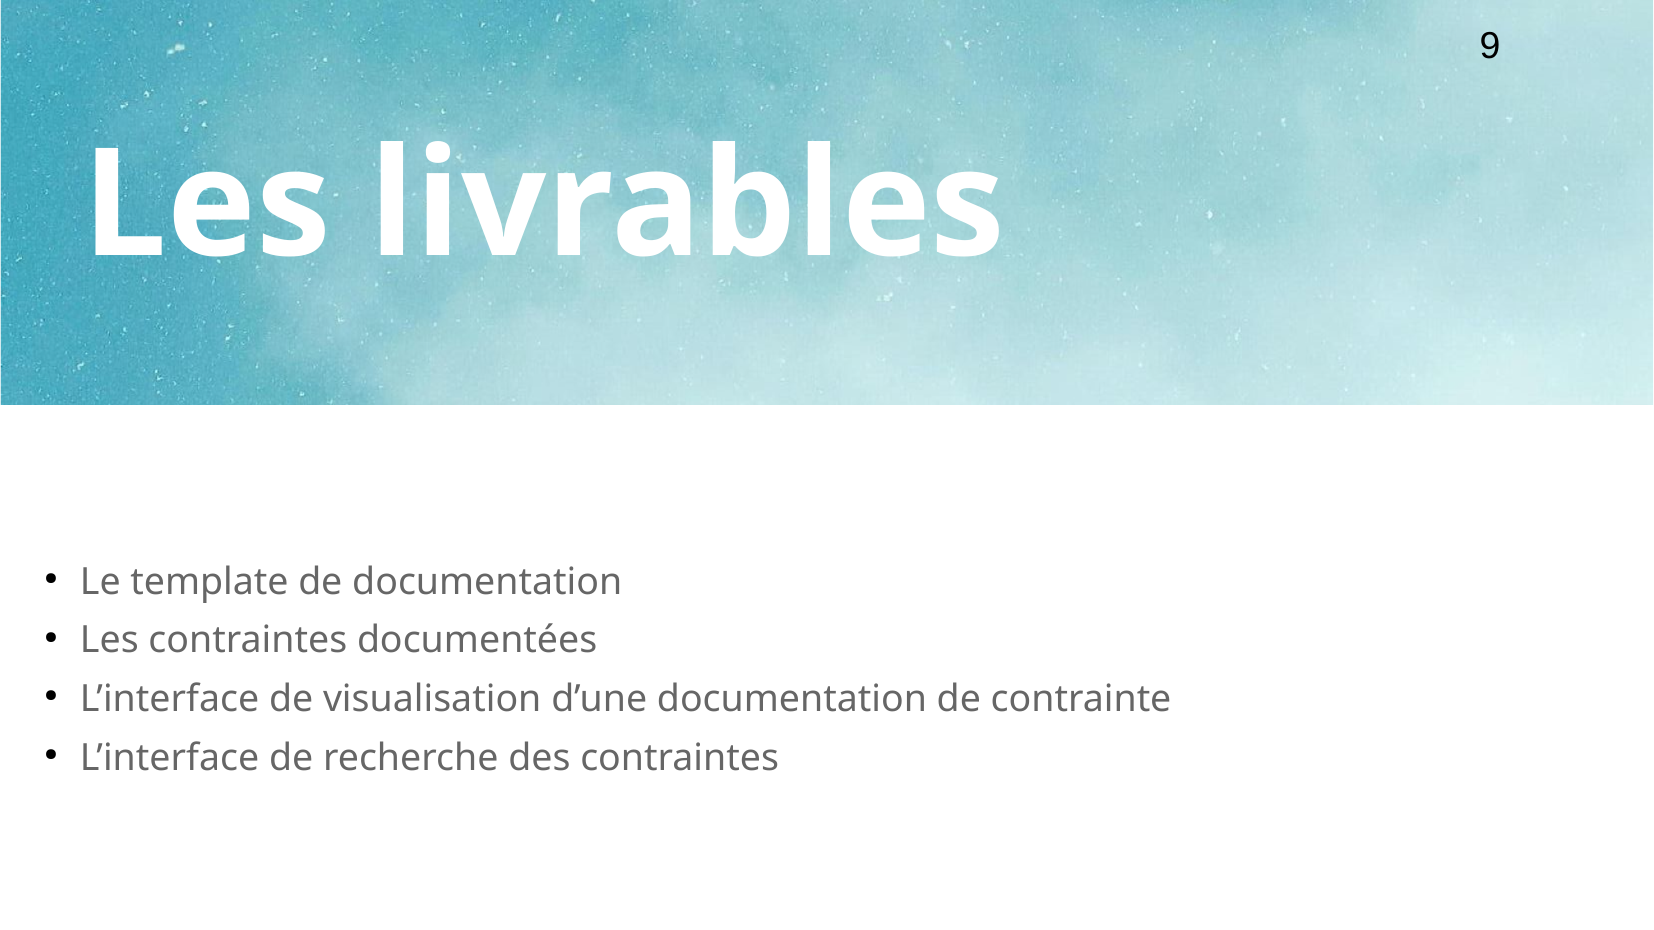

# Les livrables
Le template de documentation
Les contraintes documentées
L’interface de visualisation d’une documentation de contrainte
L’interface de recherche des contraintes